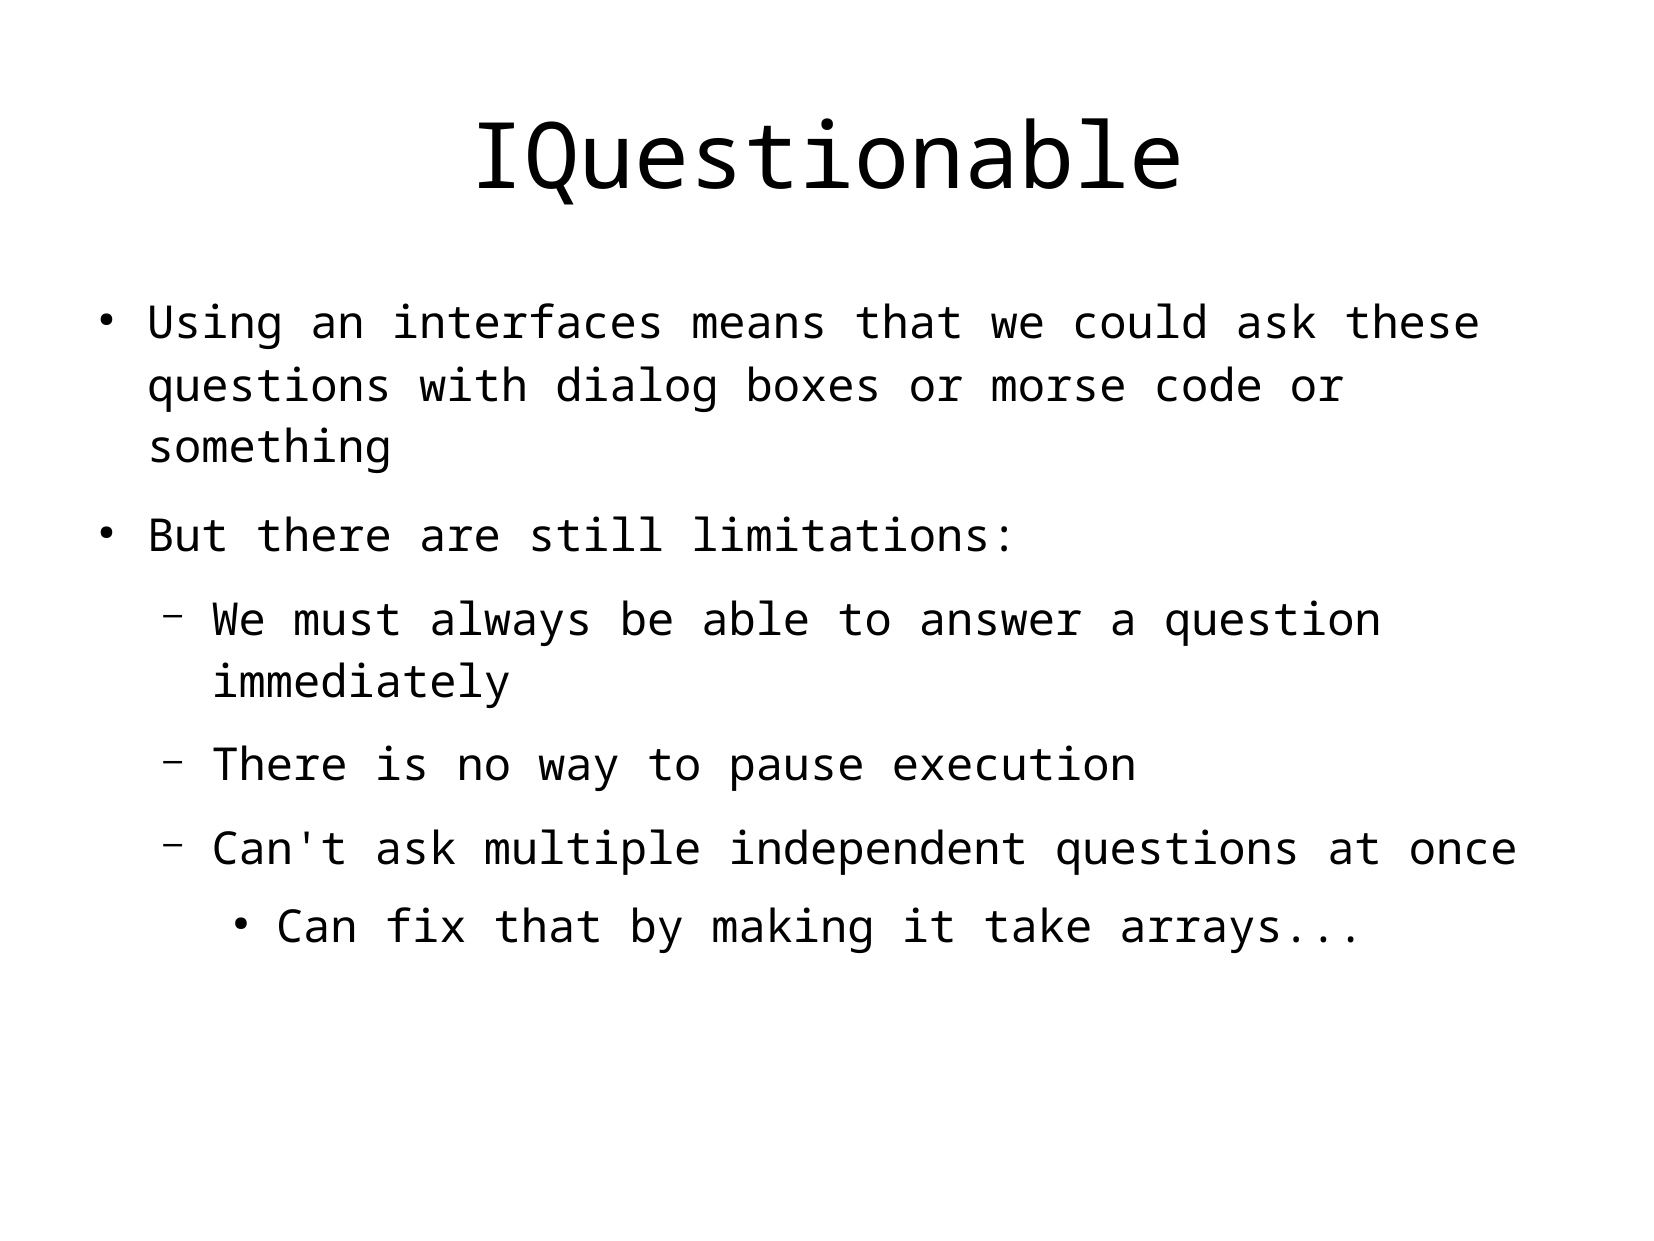

# IQuestionable
Using an interfaces means that we could ask these questions with dialog boxes or morse code or something
But there are still limitations:
We must always be able to answer a question immediately
There is no way to pause execution
Can't ask multiple independent questions at once
Can fix that by making it take arrays...